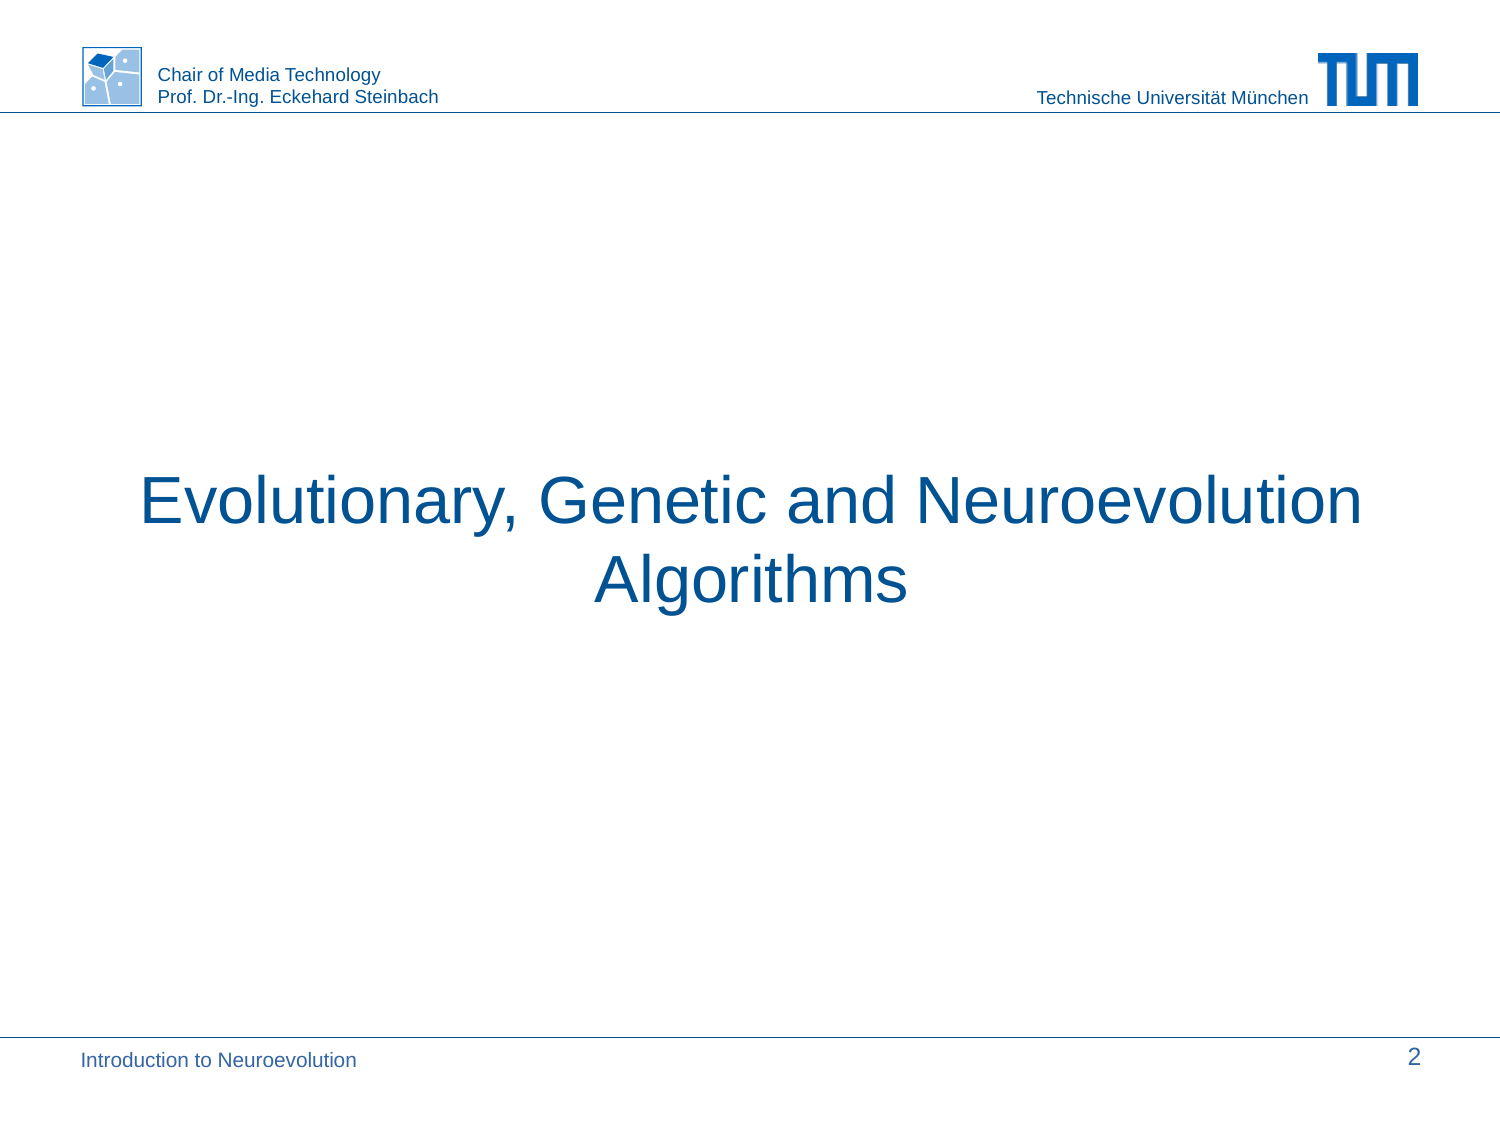

# Evolutionary, Genetic and Neuroevolution Algorithms
Introduction to Neuroevolution